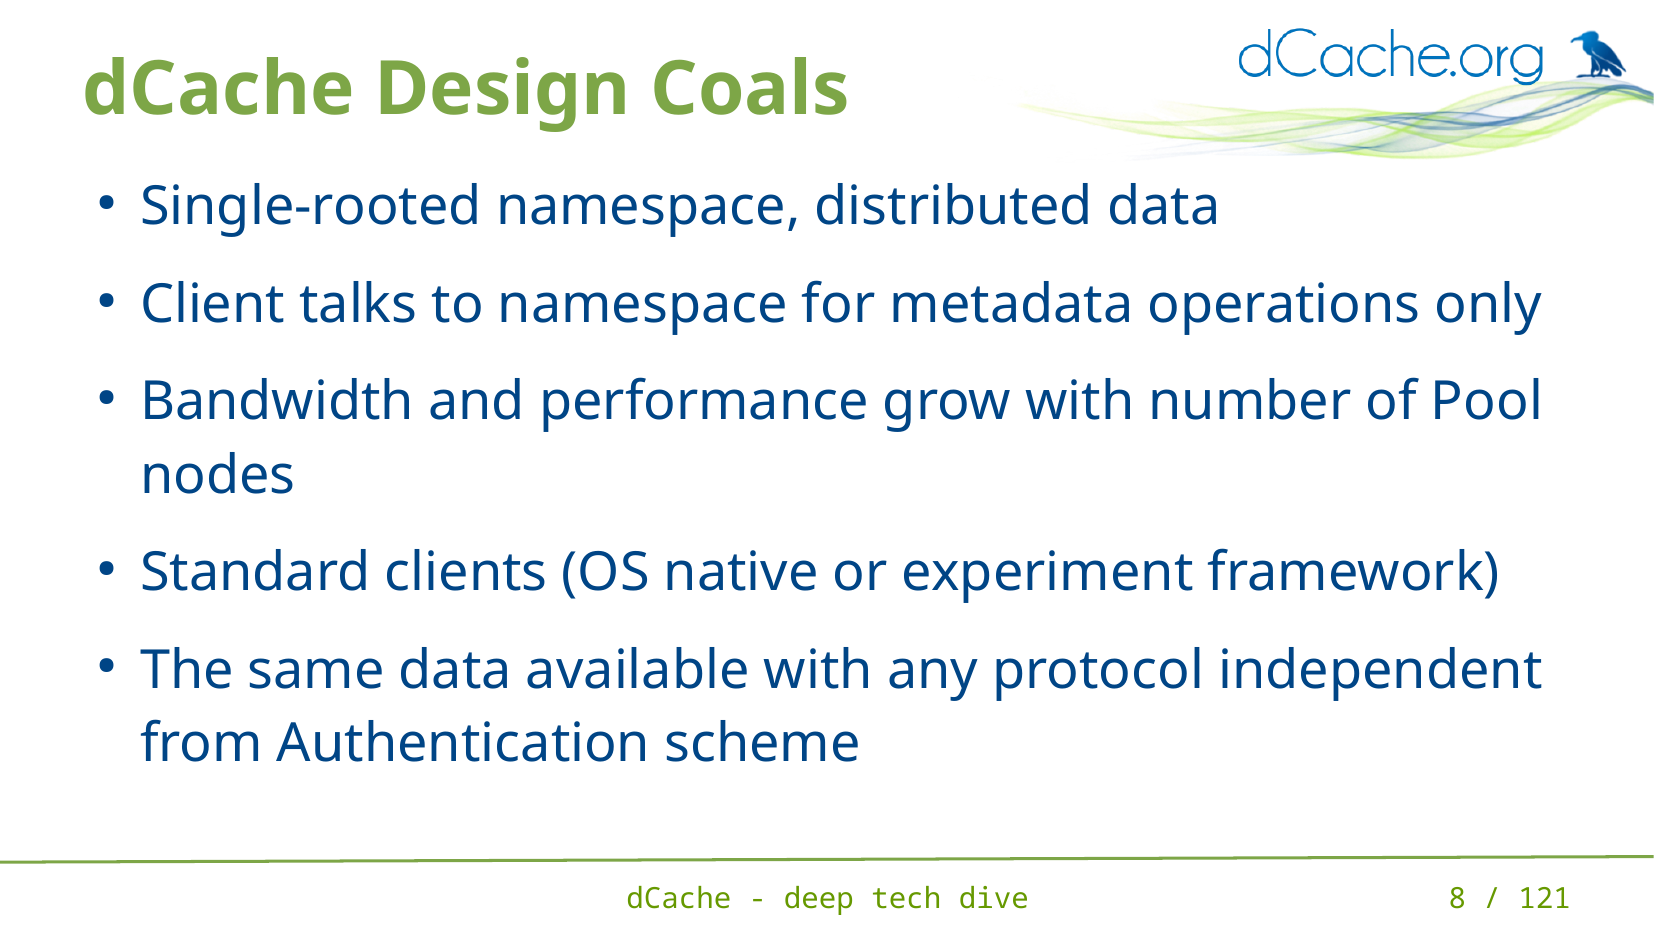

# dCache Design Coals
Single-rooted namespace, distributed data
Client talks to namespace for metadata operations only
Bandwidth and performance grow with number of Pool nodes
Standard clients (OS native or experiment framework)
The same data available with any protocol independent from Authentication scheme
dCache - deep tech dive
8